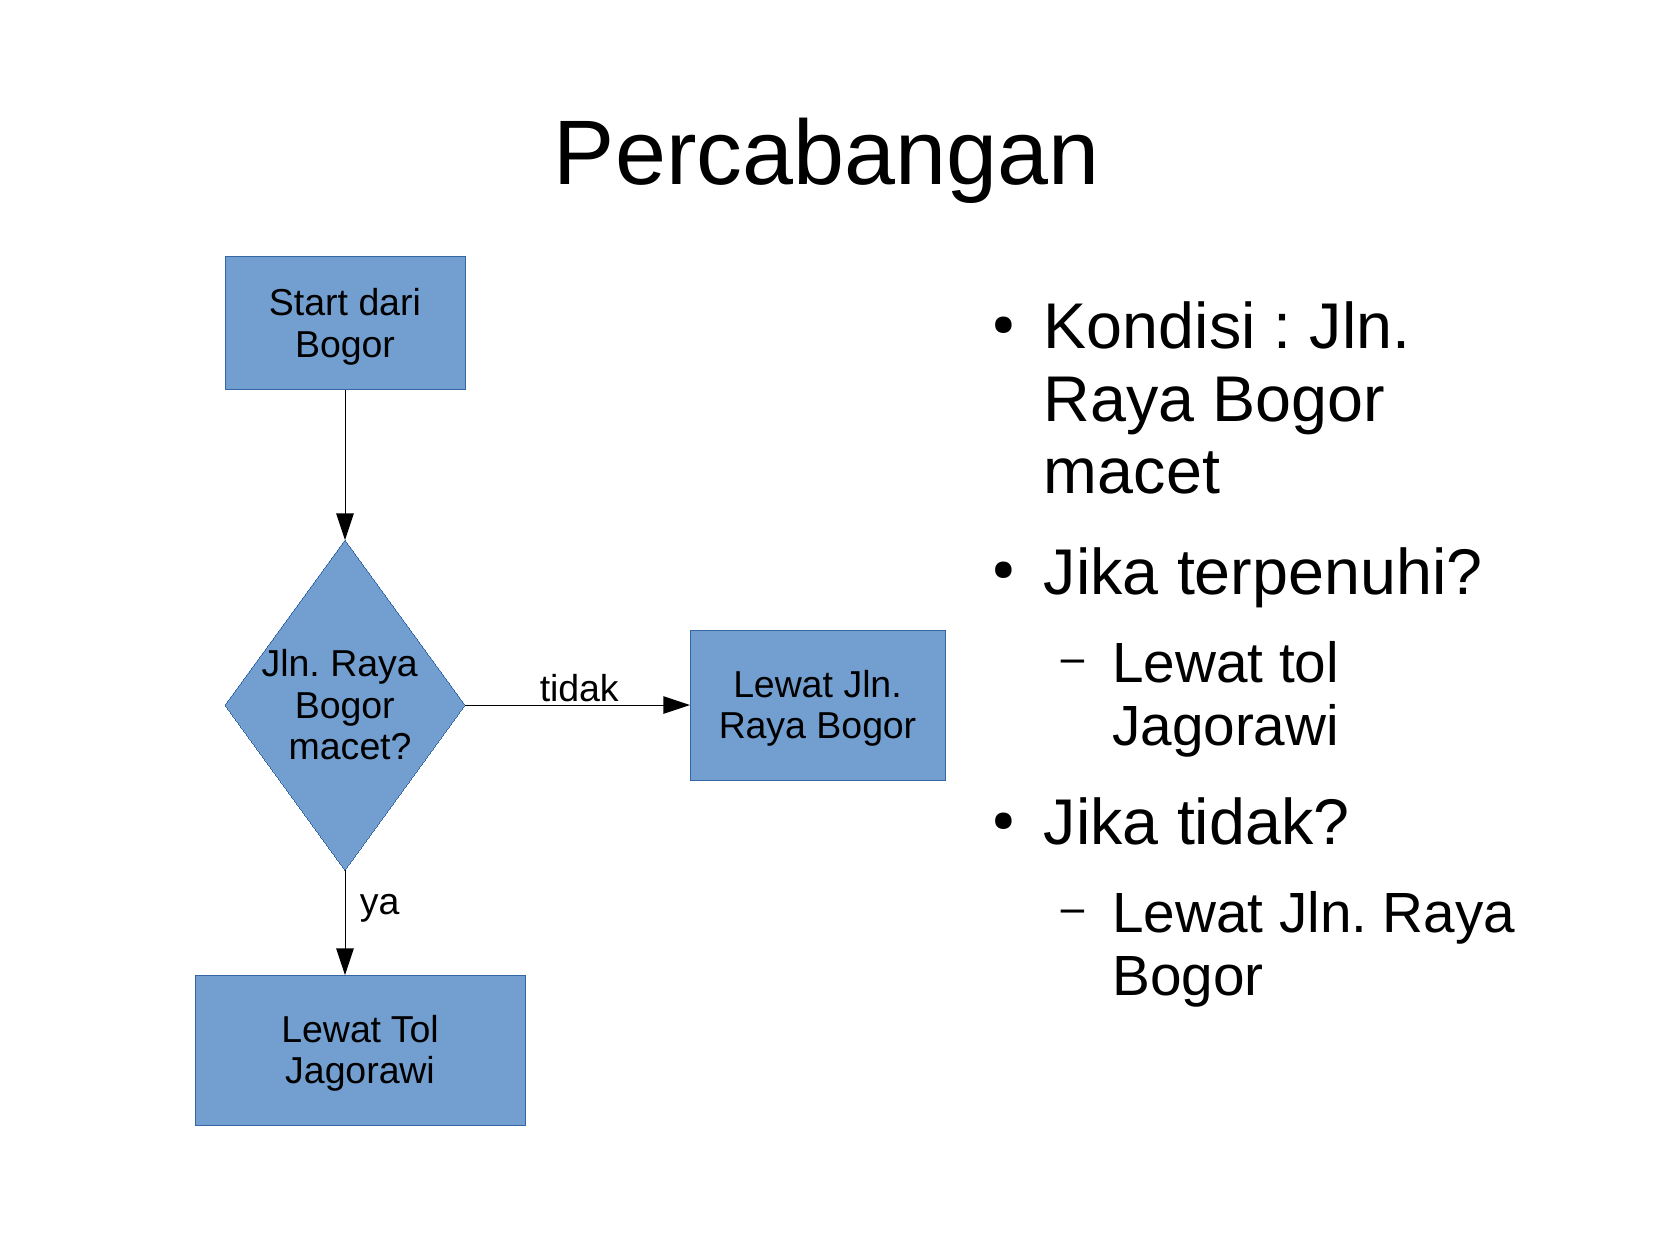

# Percabangan
Start dari
Bogor
Kondisi : Jln. Raya Bogor macet
Jika terpenuhi?
Lewat tol Jagorawi
Jika tidak?
Lewat Jln. Raya Bogor
Jln. Raya
Bogor
 macet?
Lewat Jln.
Raya Bogor
tidak
ya
Lewat Tol
Jagorawi